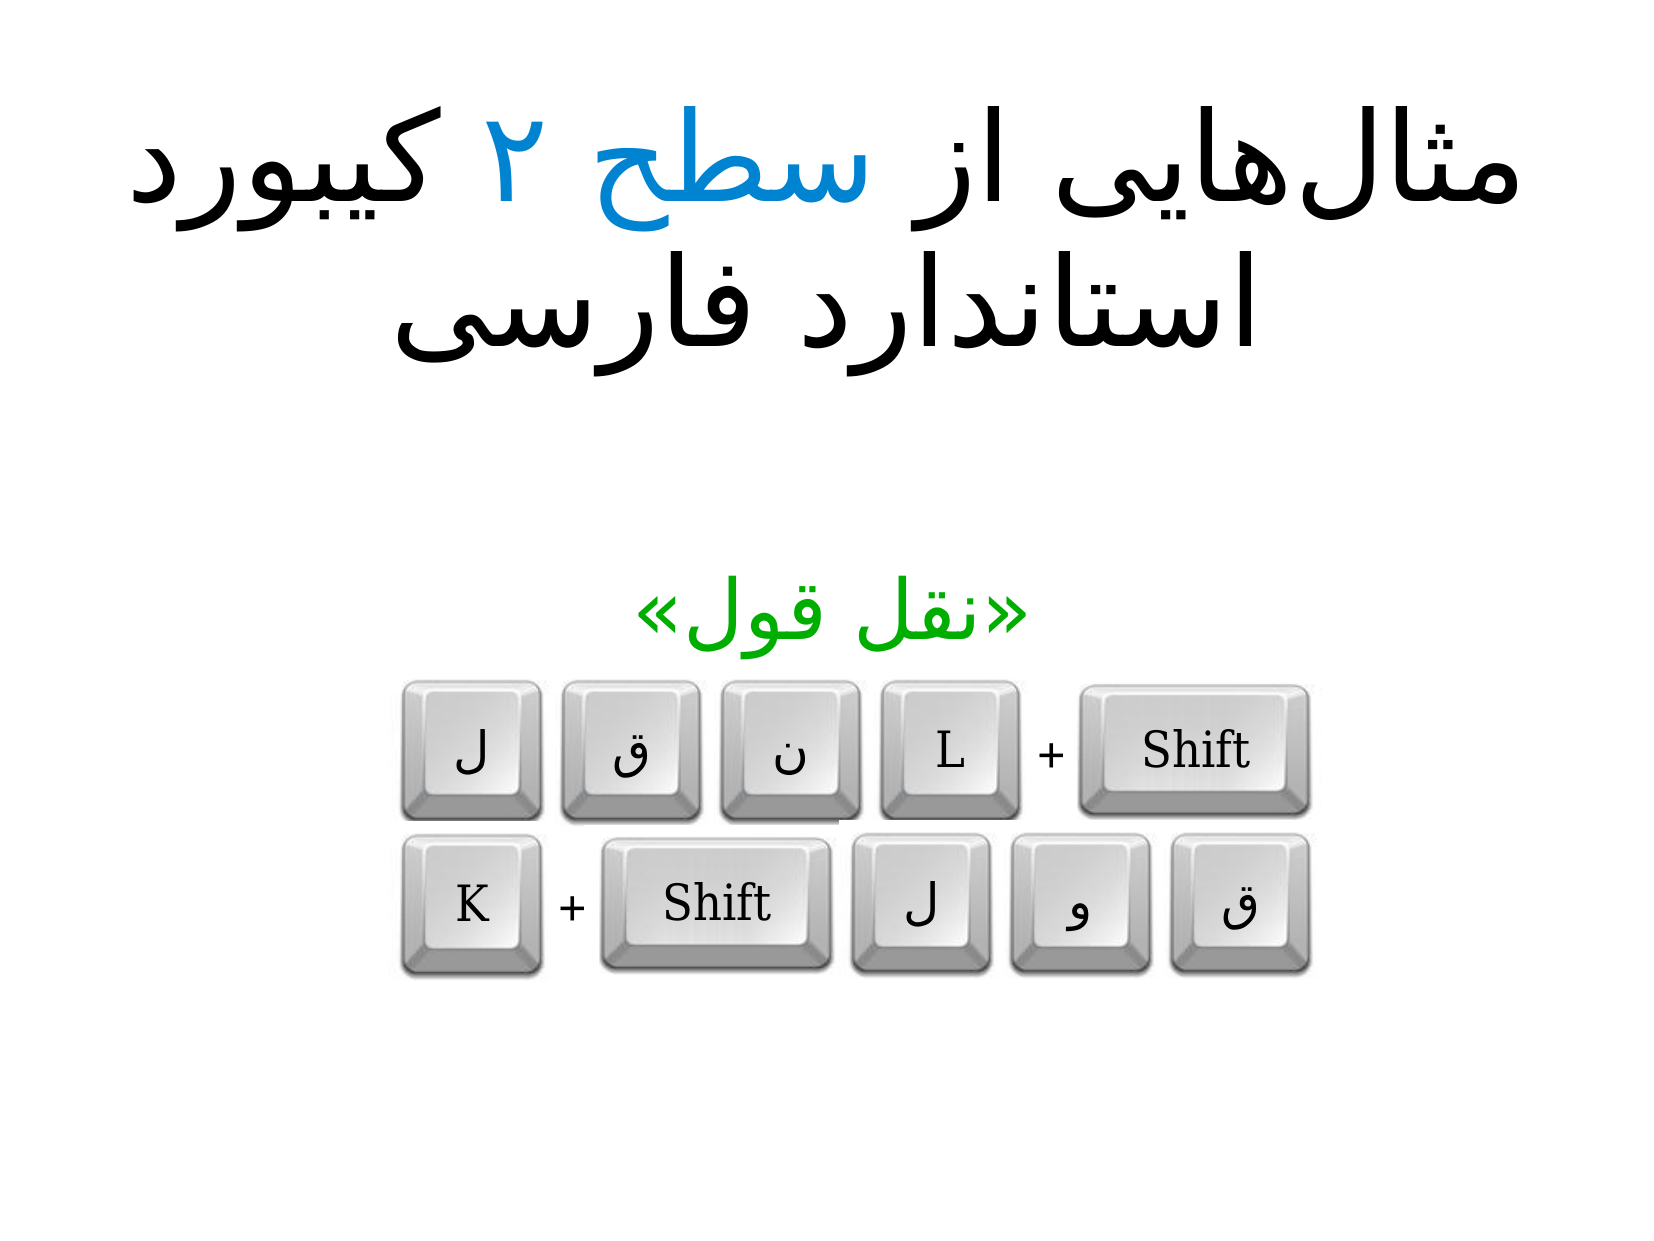

مثال‌هایی از سطح ۲ کیبورد استاندارد فارسی
«نقل قول»
ل
ق
ن
L
Shift
+
ل
و
ق
K
Shift
+